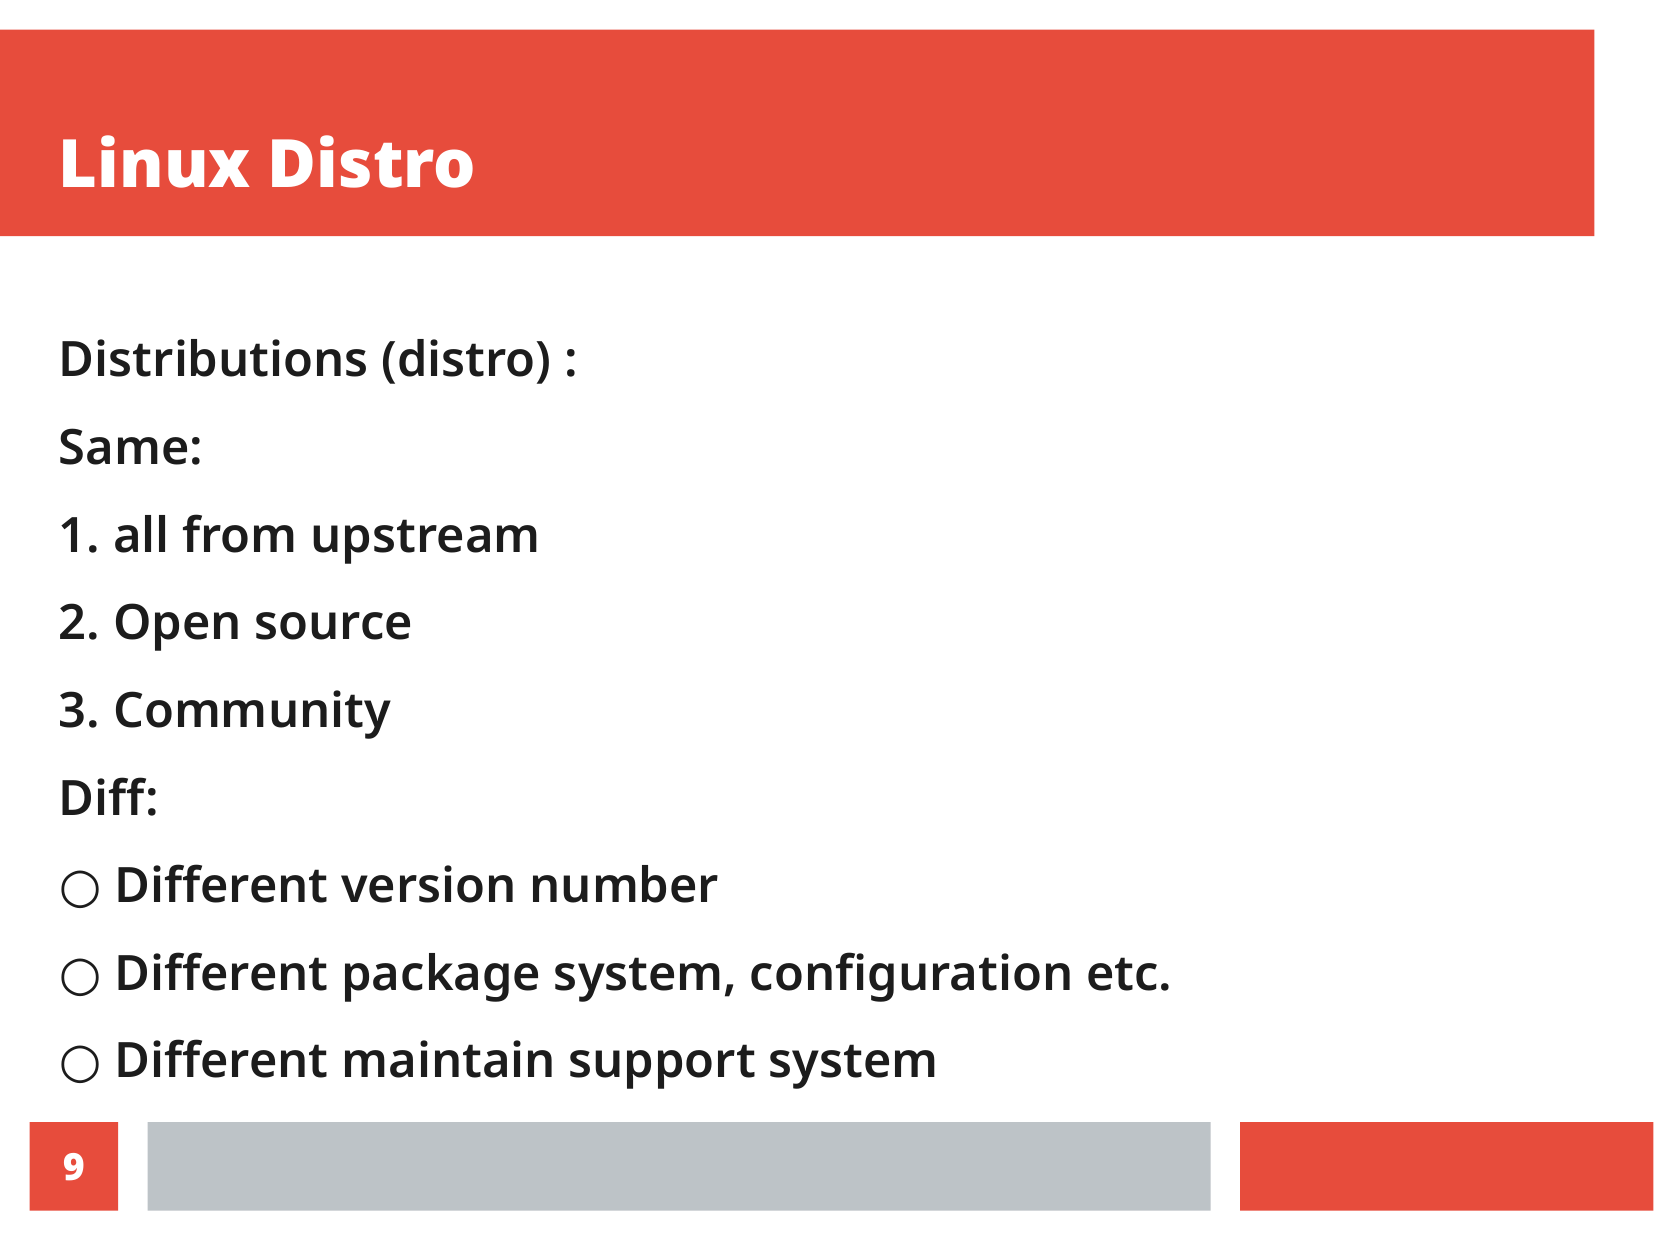

# Linux Distro
Distributions (distro) :
Same:
1. all from upstream
2. Open source
3. Community
Diff:
○ Different version number
○ Different package system, configuration etc.
○ Different maintain support system
9